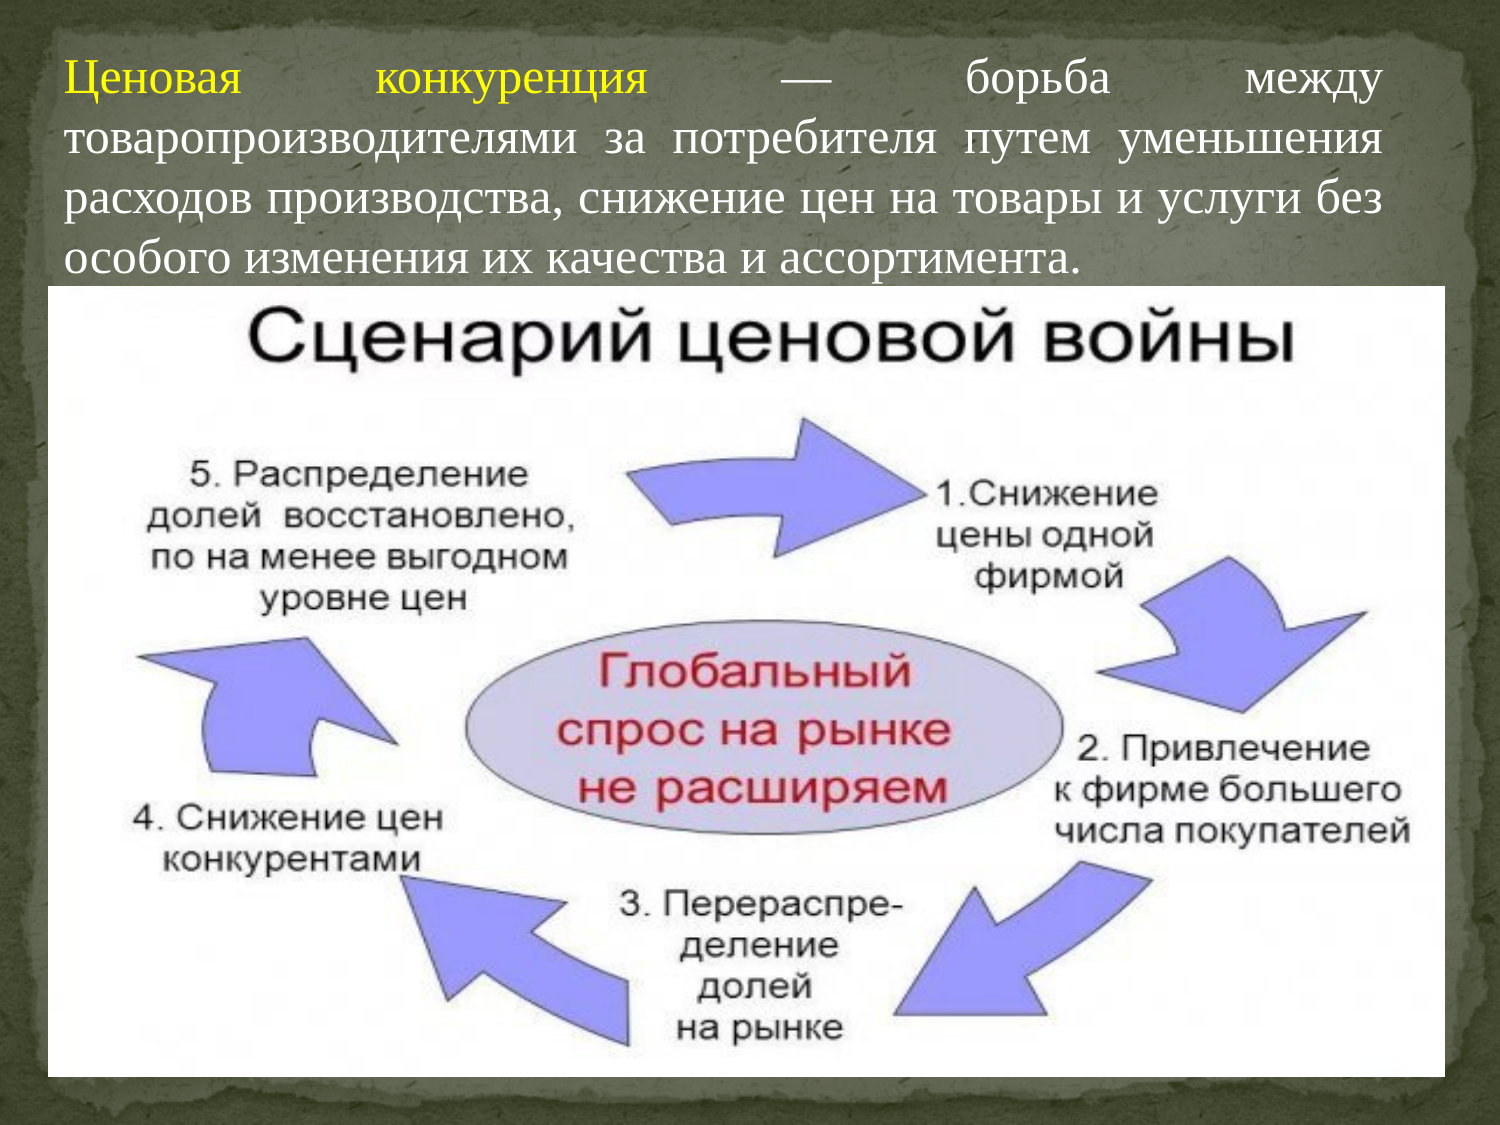

Ценовая конкуренция — борьба между товаропроизводителями за потребителя путем уменьшения расходов производства, снижение цен на товары и услуги без особого изменения их качества и ассортимента.